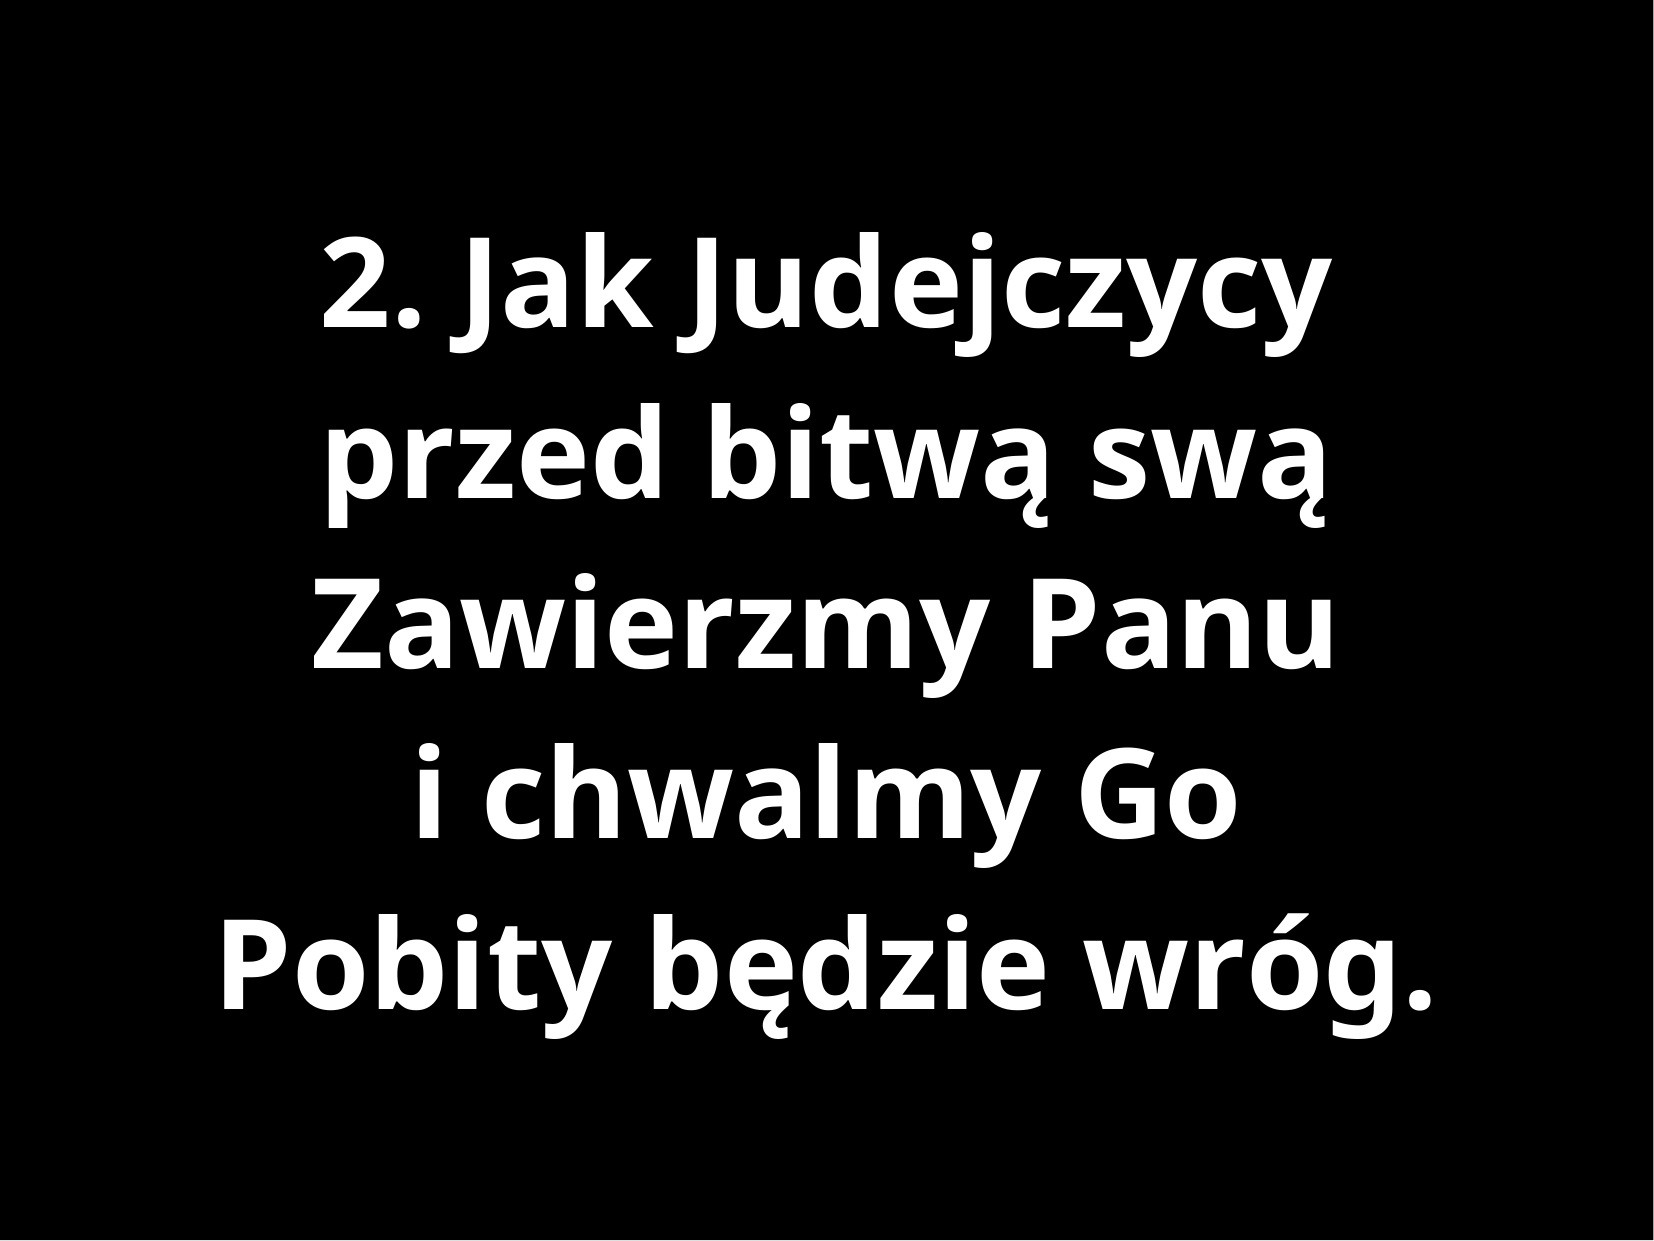

# 2. Jak Judejczycy przed bitwą swą Zawierzmy Panu i chwalmy Go Pobity będzie wróg.